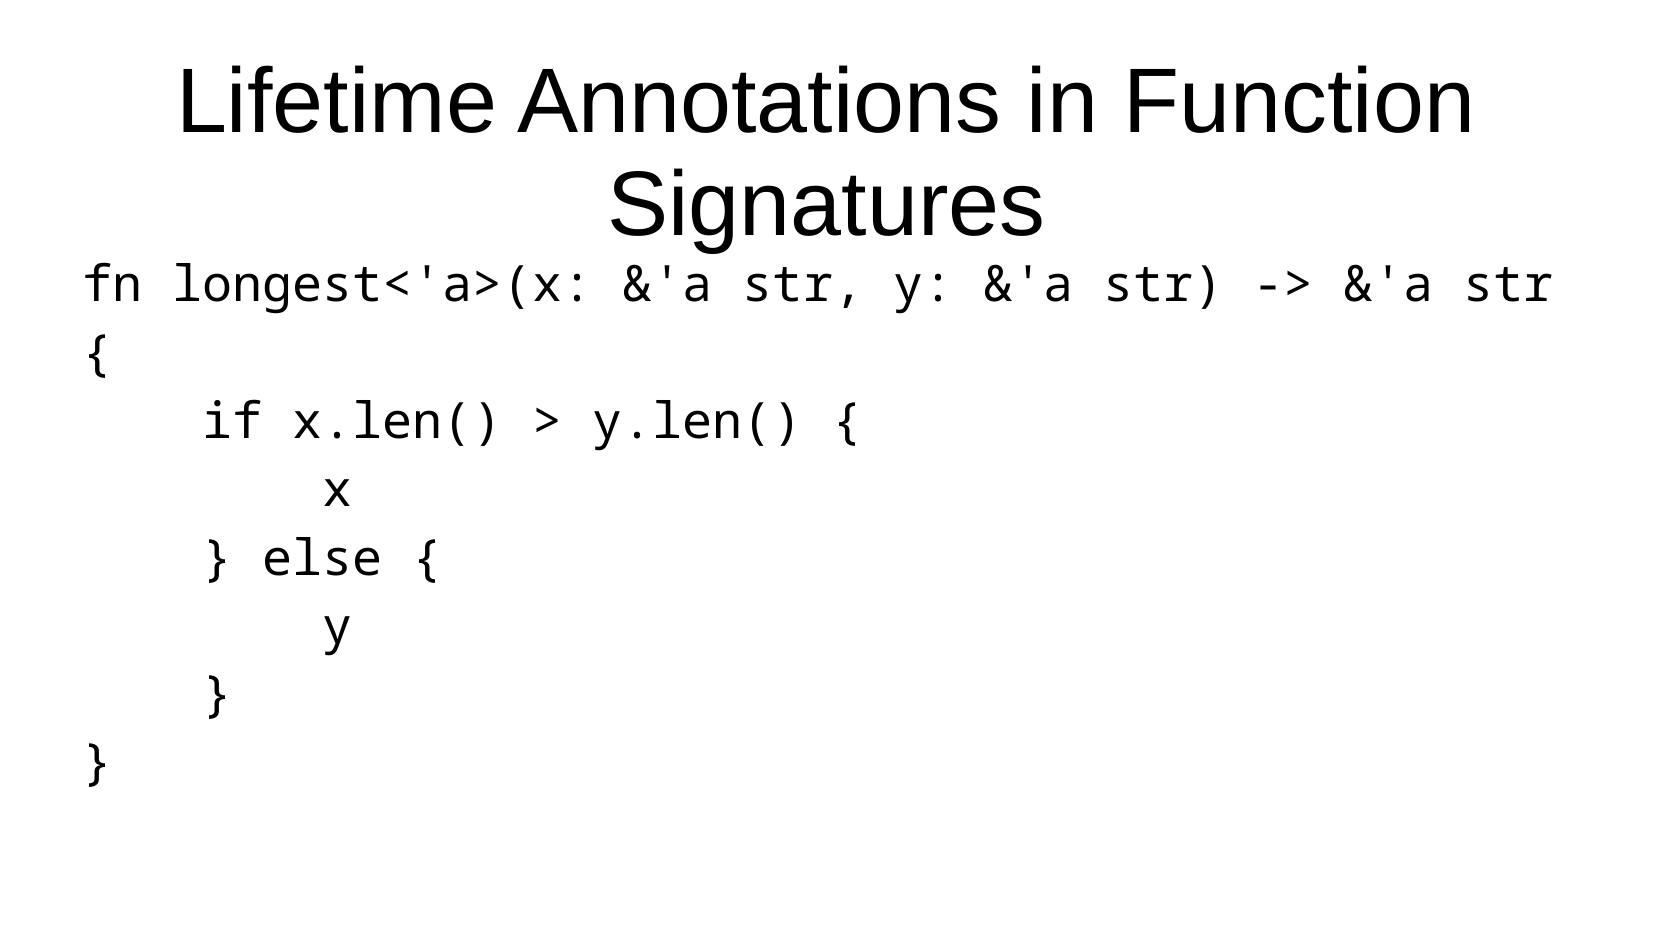

# Lifetime Annotations in Function Signatures
fn longest<'a>(x: &'a str, y: &'a str) -> &'a str {
 if x.len() > y.len() {
 x
 } else {
 y
 }
}